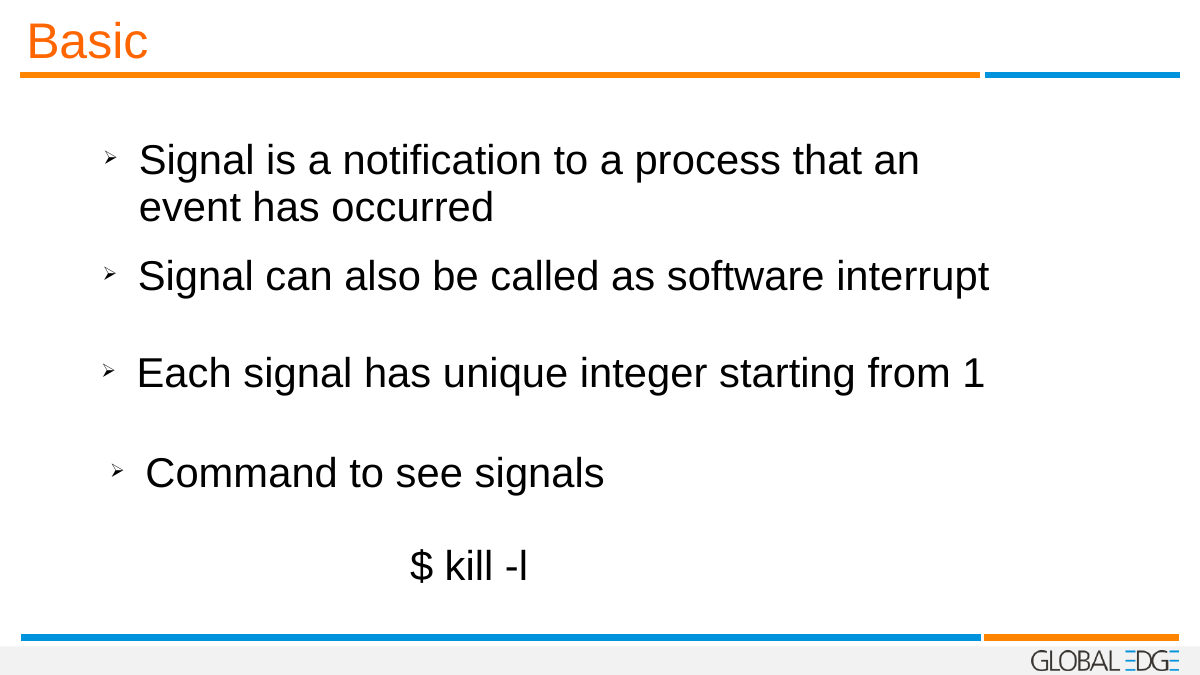

# Basic
Signal is a notification to a process that an
event has occurred
Signal can also be called as software interrupt
Each signal has unique integer starting from 1
Command to see signals
 $ kill -l